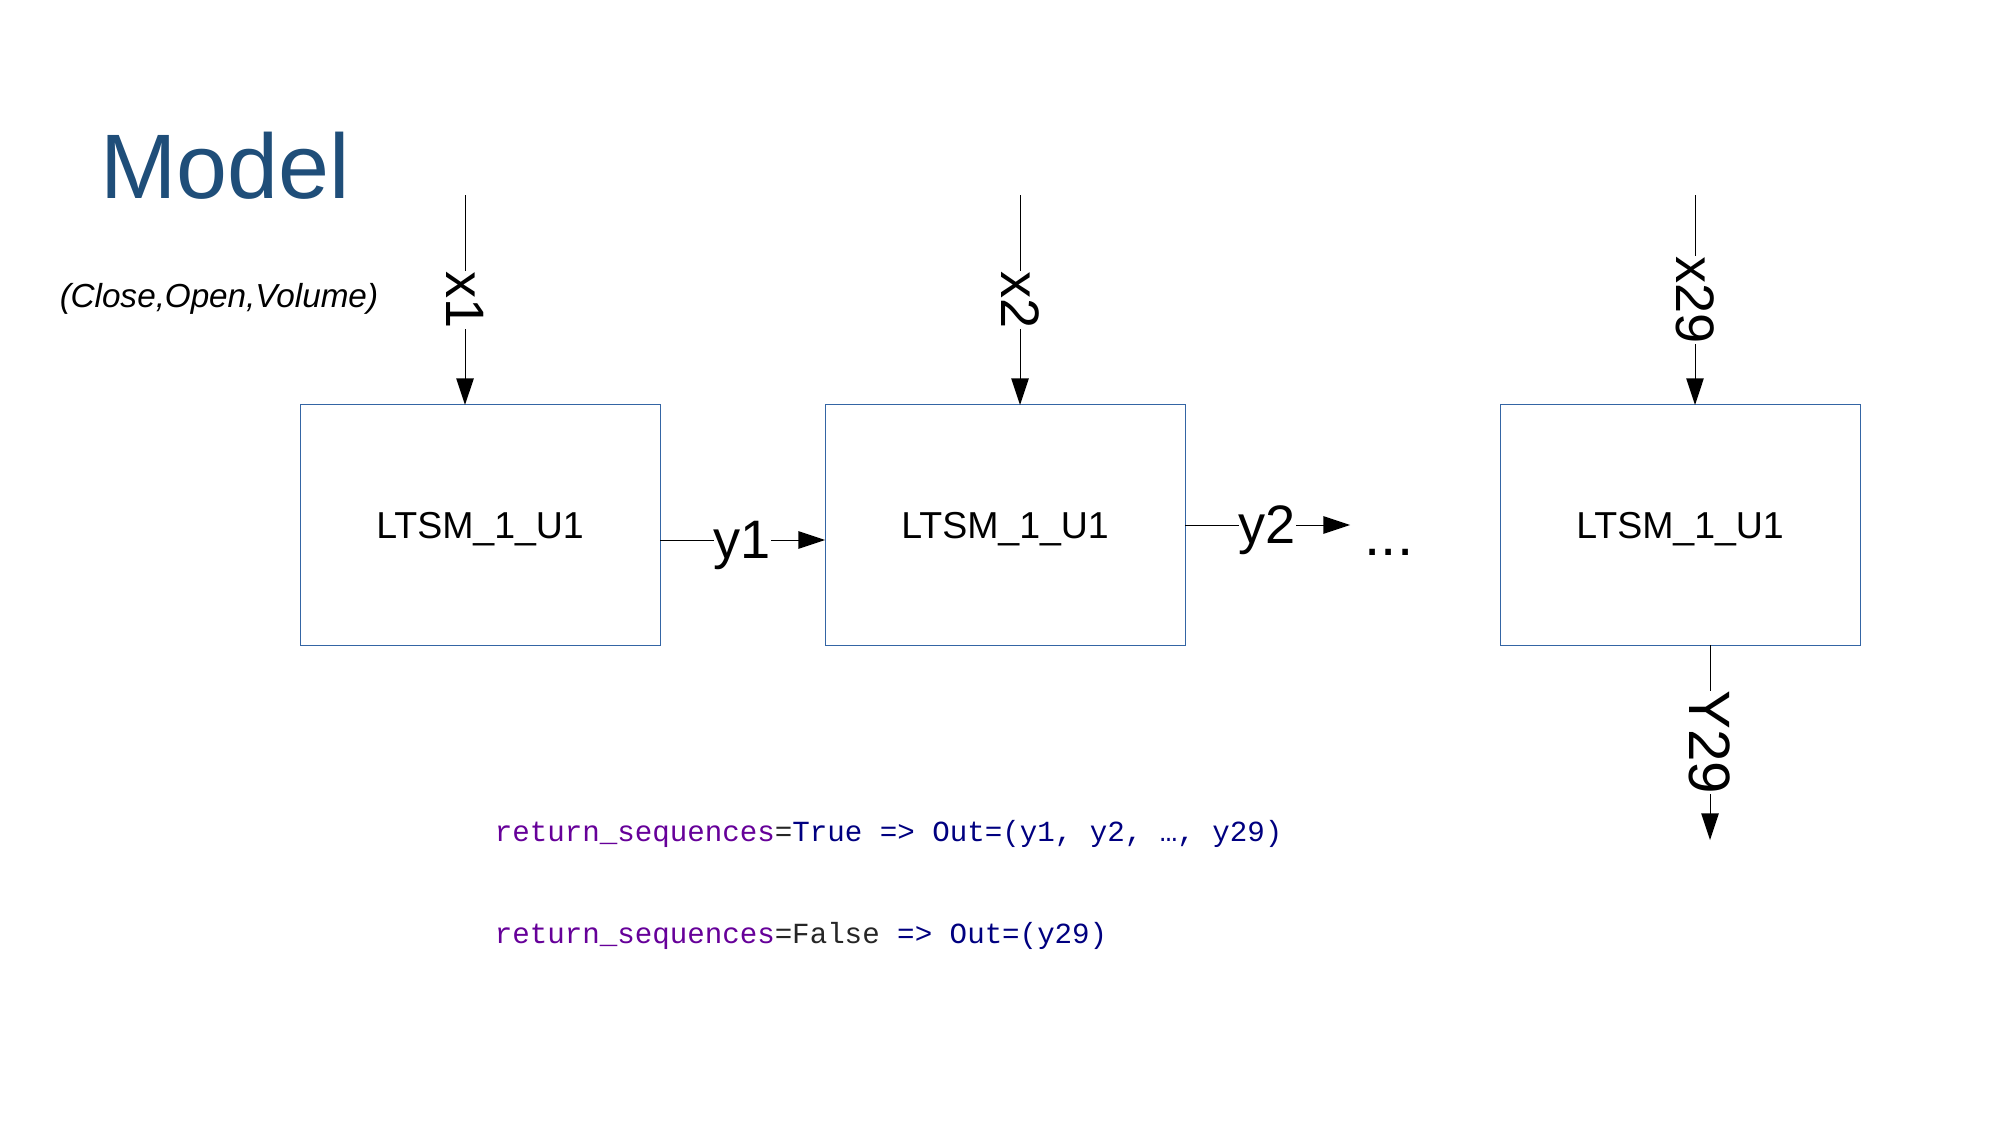

# Model
x1
x2
x29
(Close,Open,Volume)
LTSM_1_U1
LTSM_1_U1
LTSM_1_U1
...
y2
y1
Y29
return_sequences=True => Out=(y1, y2, …, y29)
return_sequences=False => Out=(y29)